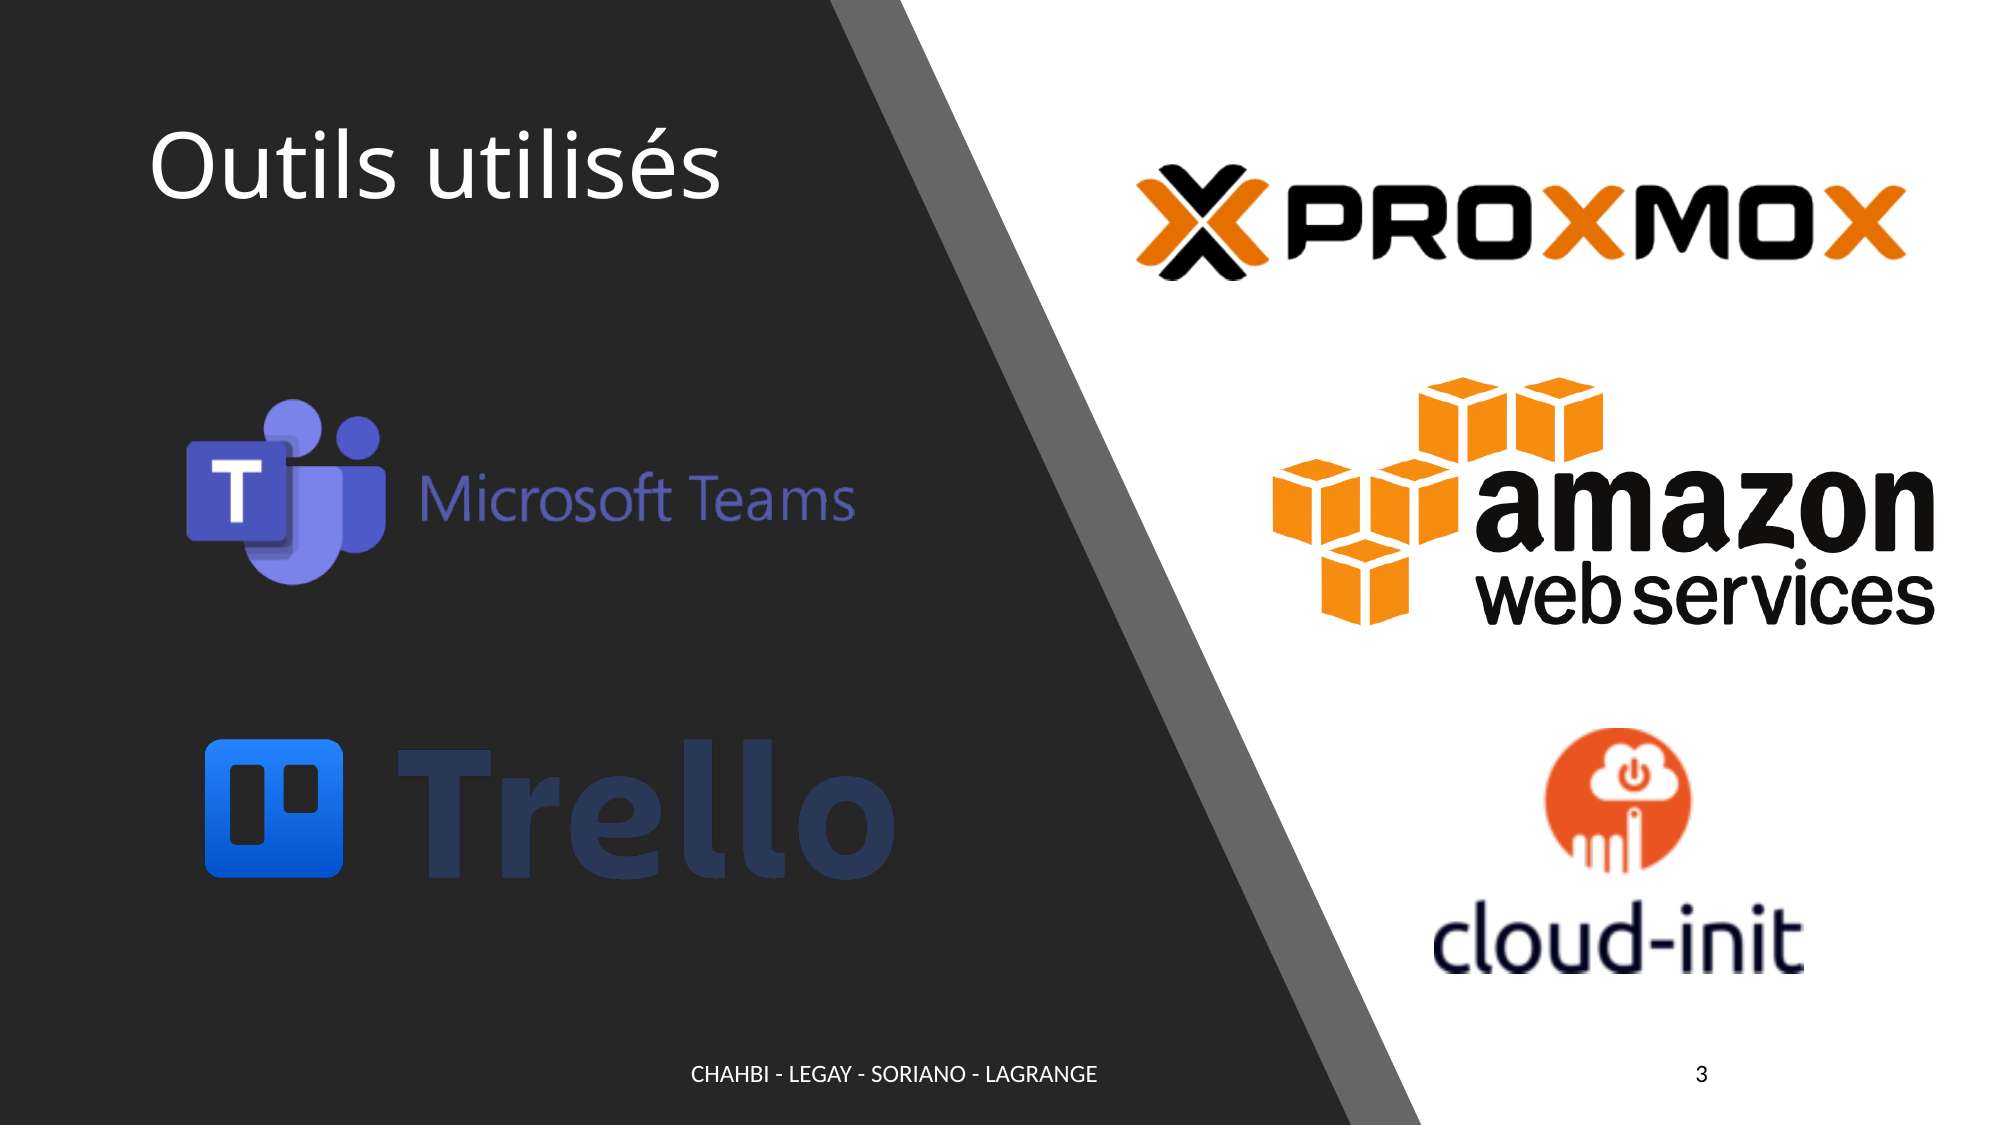

# Outils utilisés
CHAHBI - LEGAY - SORIANO - LAGRANGE
3